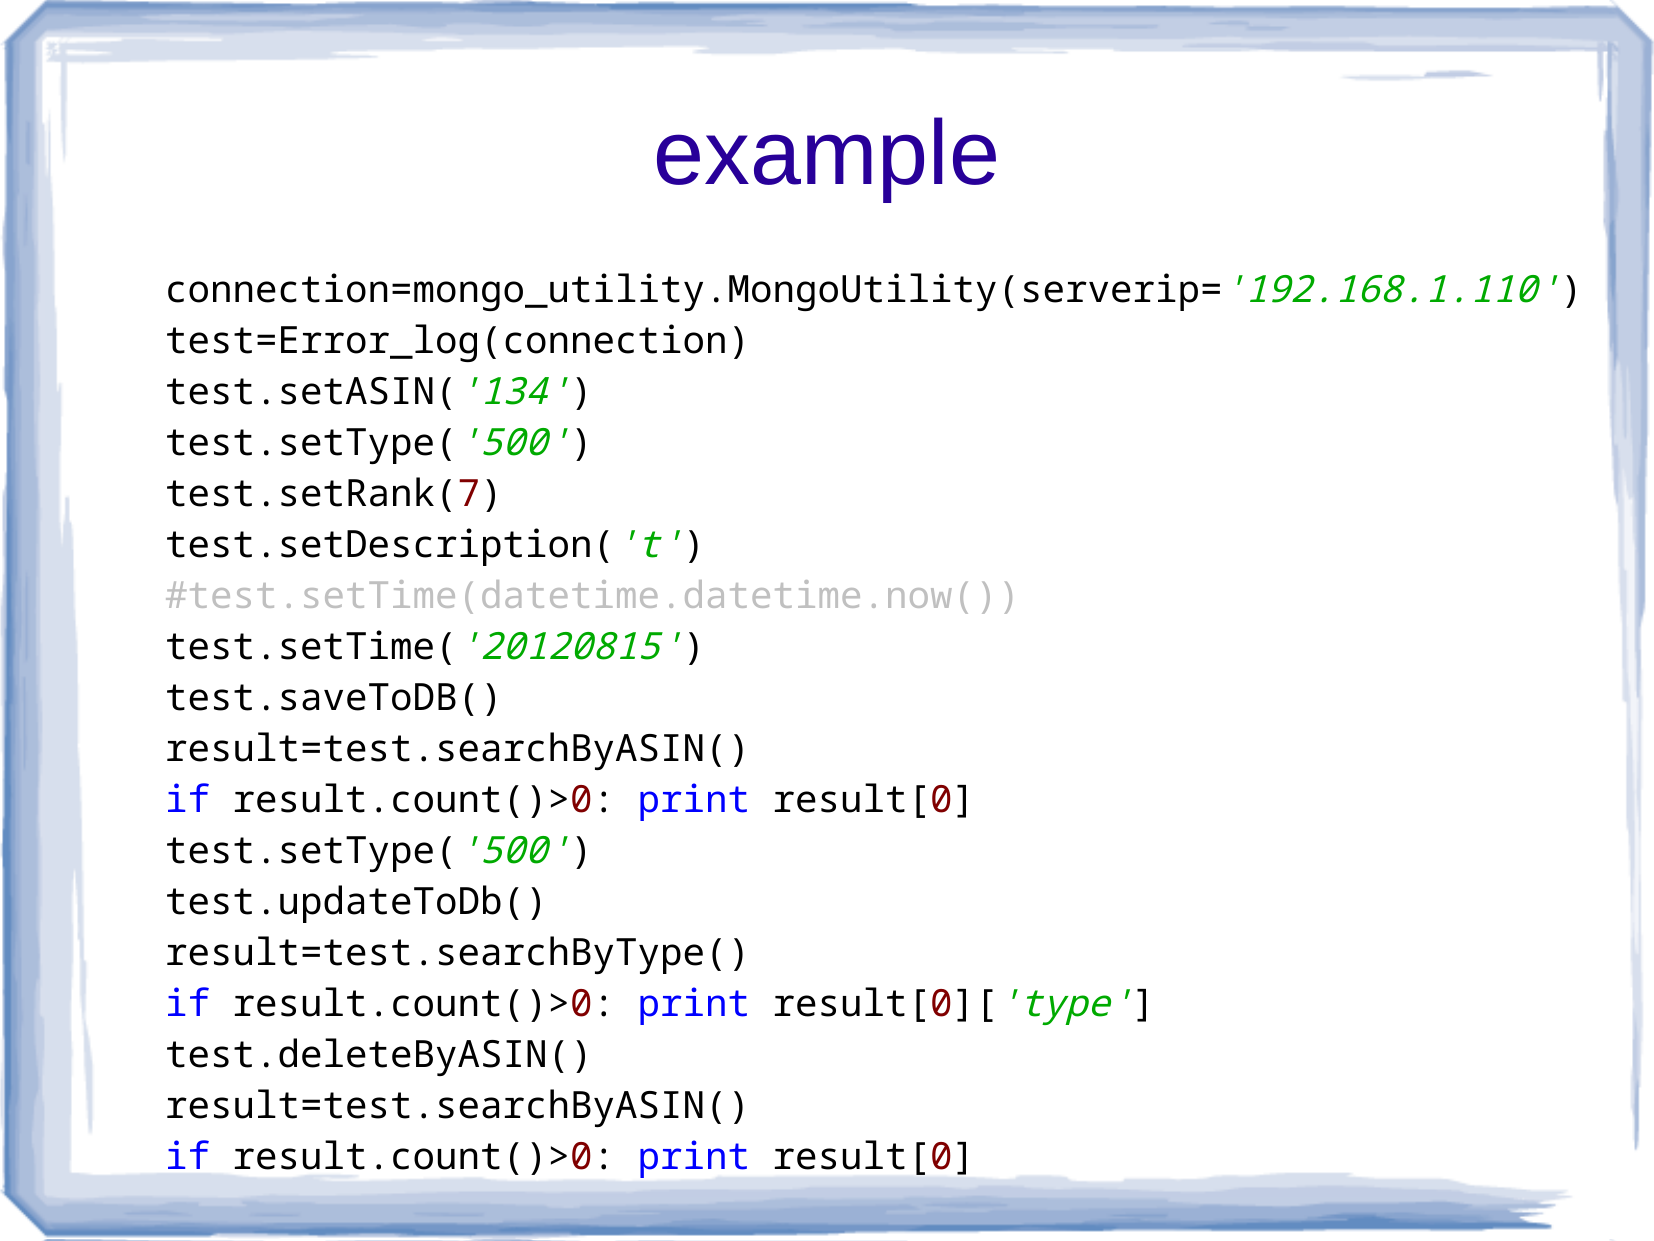

# example
 connection=mongo_utility.MongoUtility(serverip='192.168.1.110')
 test=Error_log(connection)
 test.setASIN('134')
 test.setType('500')
 test.setRank(7)
 test.setDescription('t')
 #test.setTime(datetime.datetime.now())
 test.setTime('20120815')
 test.saveToDB()
 result=test.searchByASIN()
 if result.count()>0: print result[0]
 test.setType('500')
 test.updateToDb()
 result=test.searchByType()
 if result.count()>0: print result[0]['type']
 test.deleteByASIN()
 result=test.searchByASIN()
 if result.count()>0: print result[0]